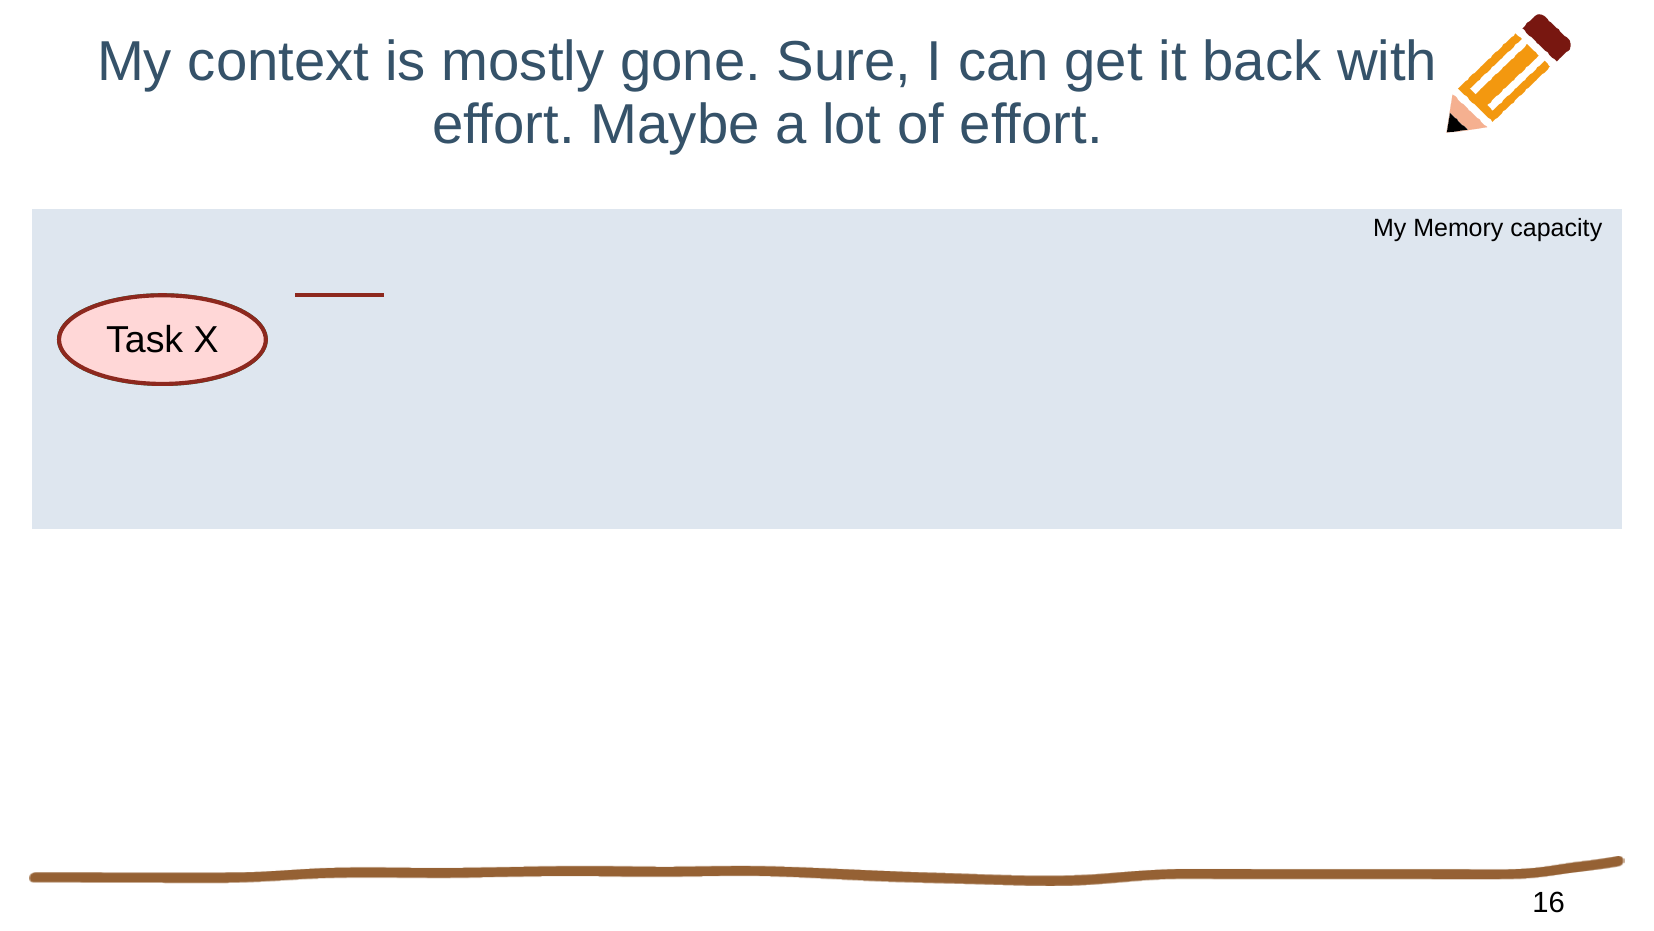

# My context is mostly gone. Sure, I can get it back with effort. Maybe a lot of effort.
My Memory capacity
Task X
Task X
16